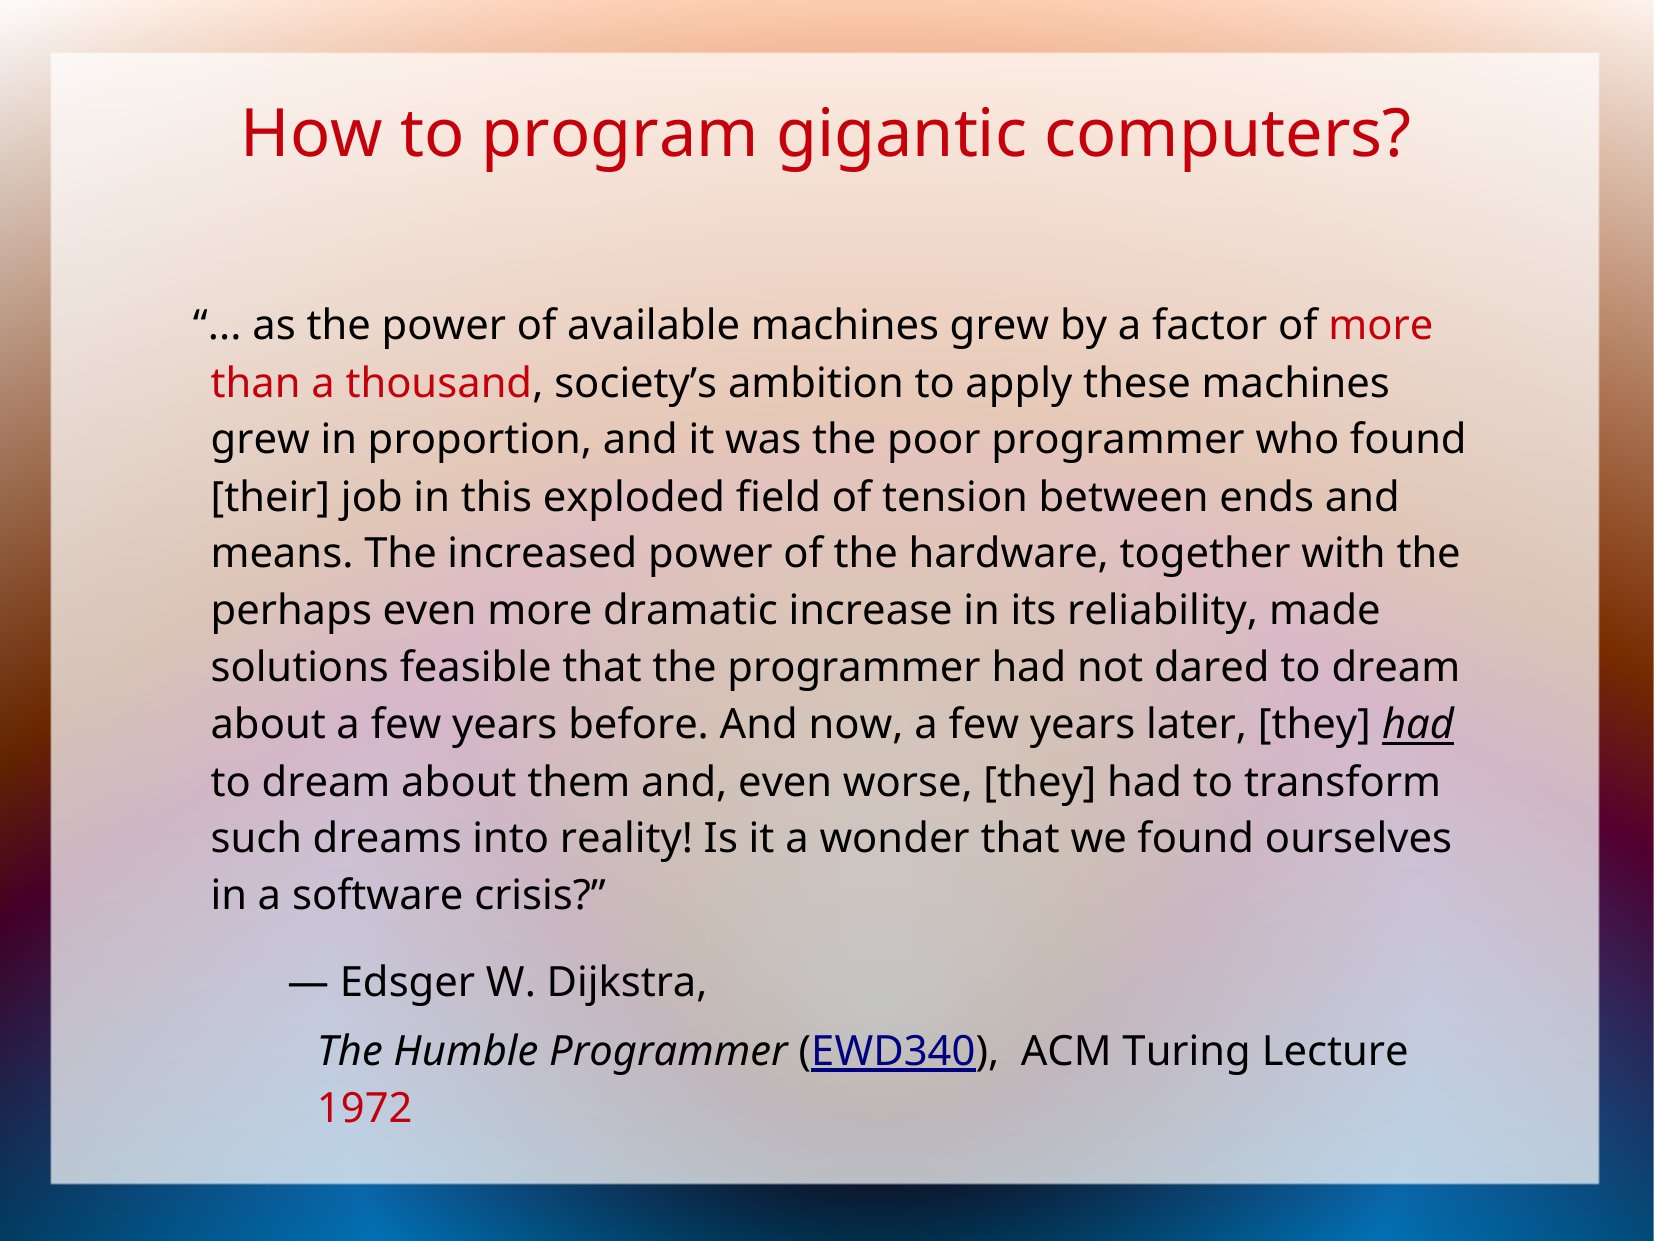

How to program gigantic computers?
# “... as the power of available machines grew by a factor of more than a thousand, society’s ambition to apply these machines grew in proportion, and it was the poor programmer who found [their] job in this exploded field of tension between ends and means. The increased power of the hardware, together with the perhaps even more dramatic increase in its reliability, made solutions feasible that the programmer had not dared to dream about a few years before. And now, a few years later, [they] had to dream about them and, even worse, [they] had to transform such dreams into reality! Is it a wonder that we found ourselves in a software crisis?”
— Edsger W. Dijkstra,
The Humble Programmer (EWD340), ACM Turing Lecture 1972